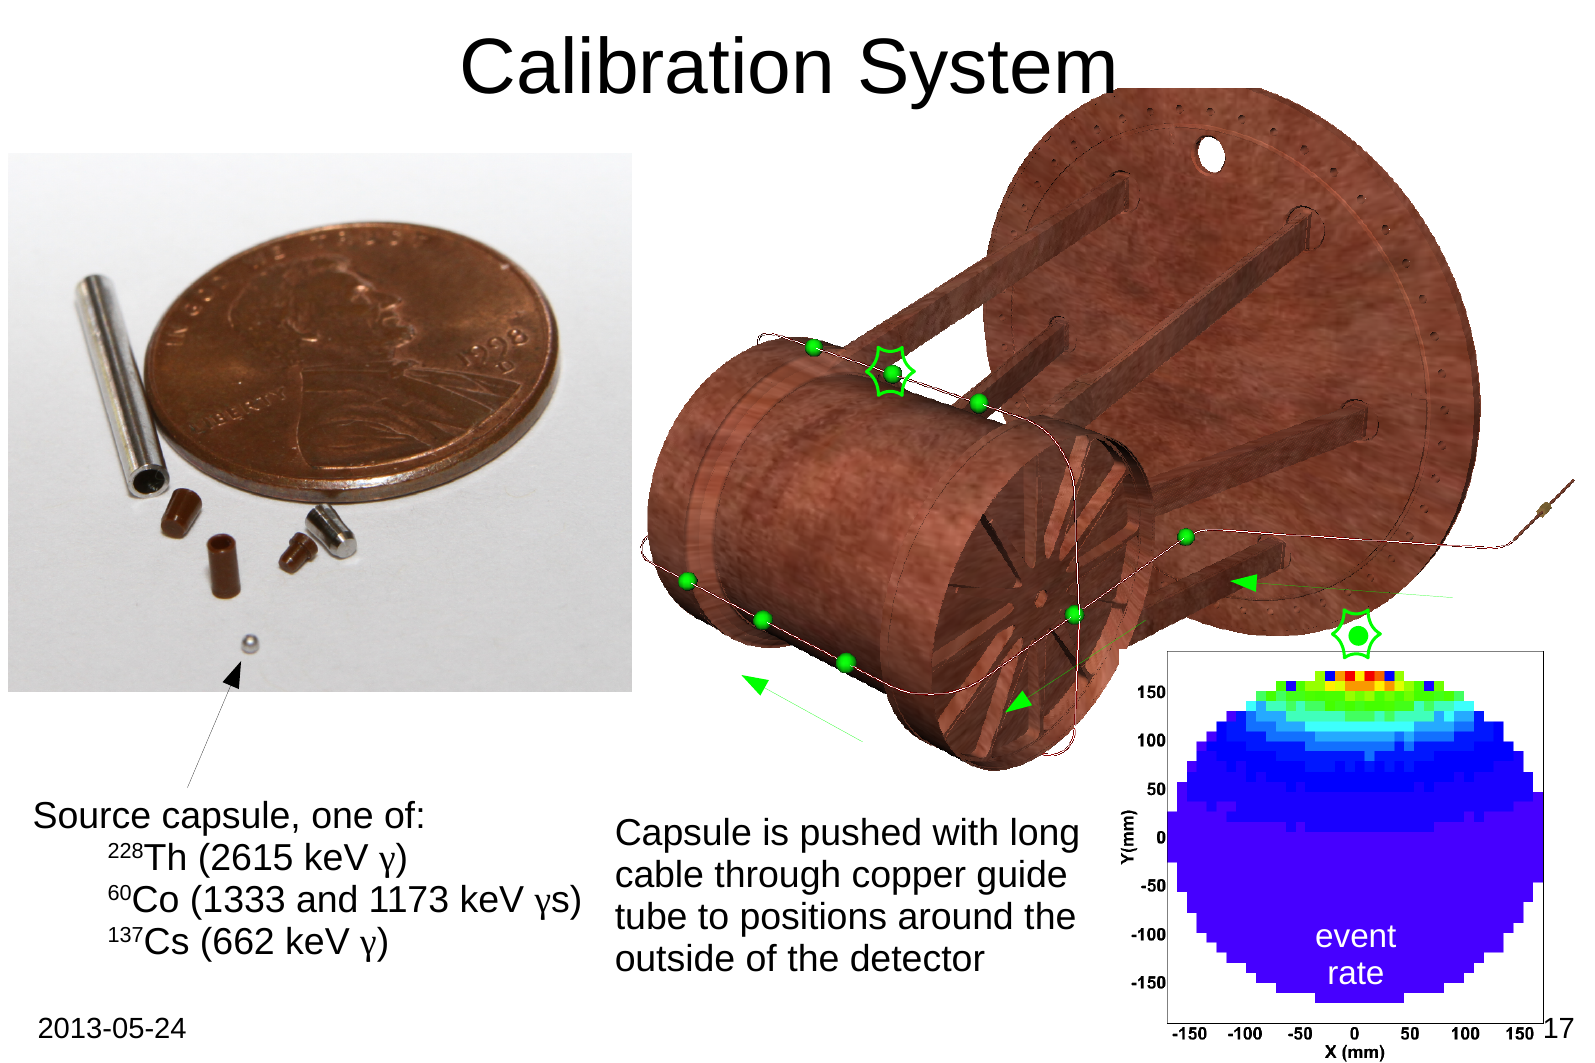

# Calibration System
Source capsule, one of:
	228Th (2615 keV γ)
	60Co (1333 and 1173 keV γs)
	137Cs (662 keV γ)
Capsule is pushed with long cable through copper guide tube to positions around the outside of the detector
event rate
2013-05-24
17